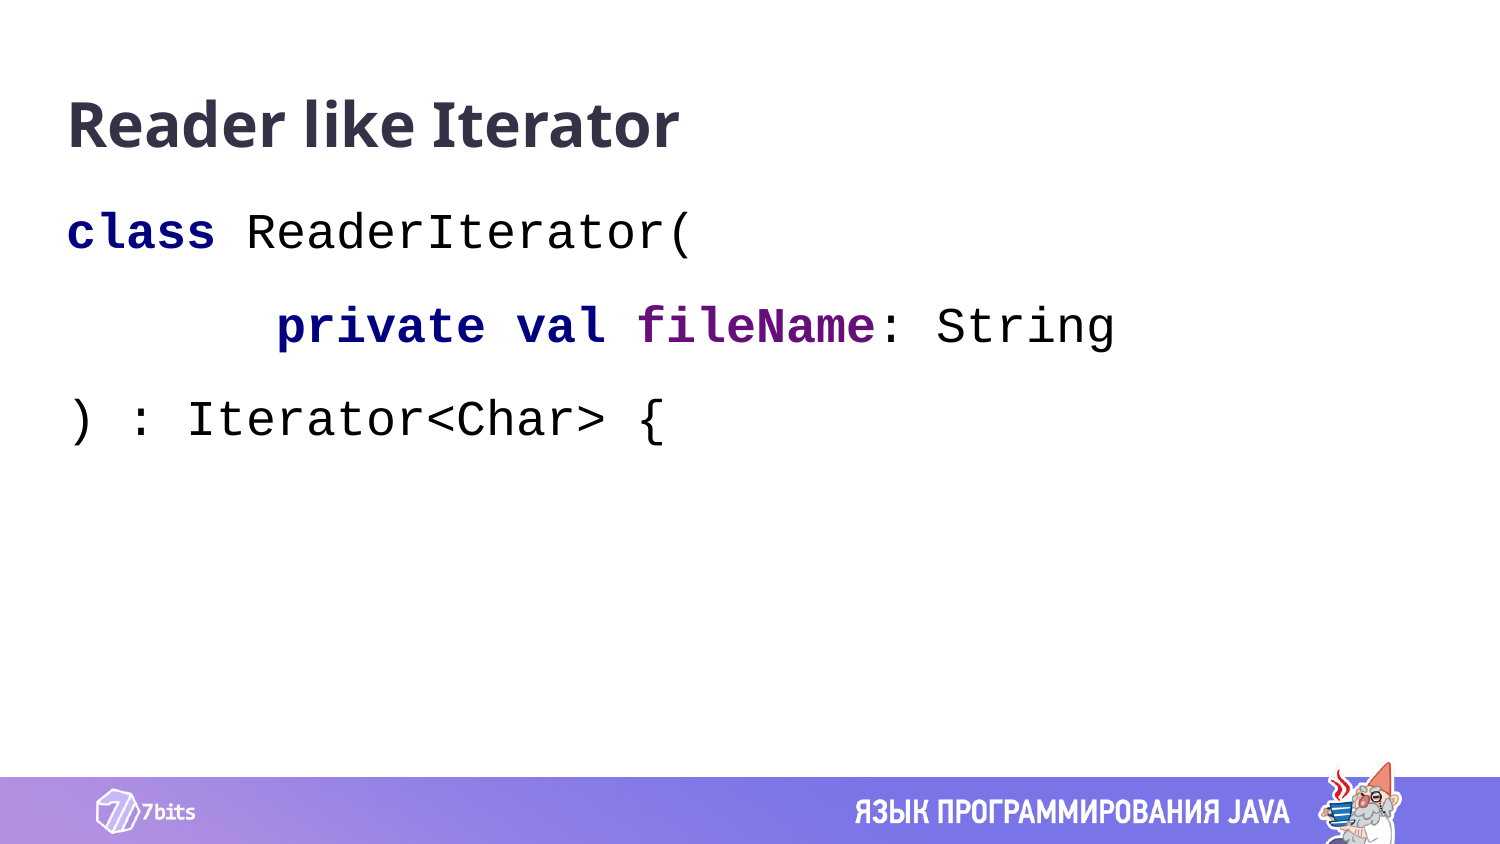

# Reader like Iterator
class ReaderIterator(
 private val fileName: String
) : Iterator<Char> {